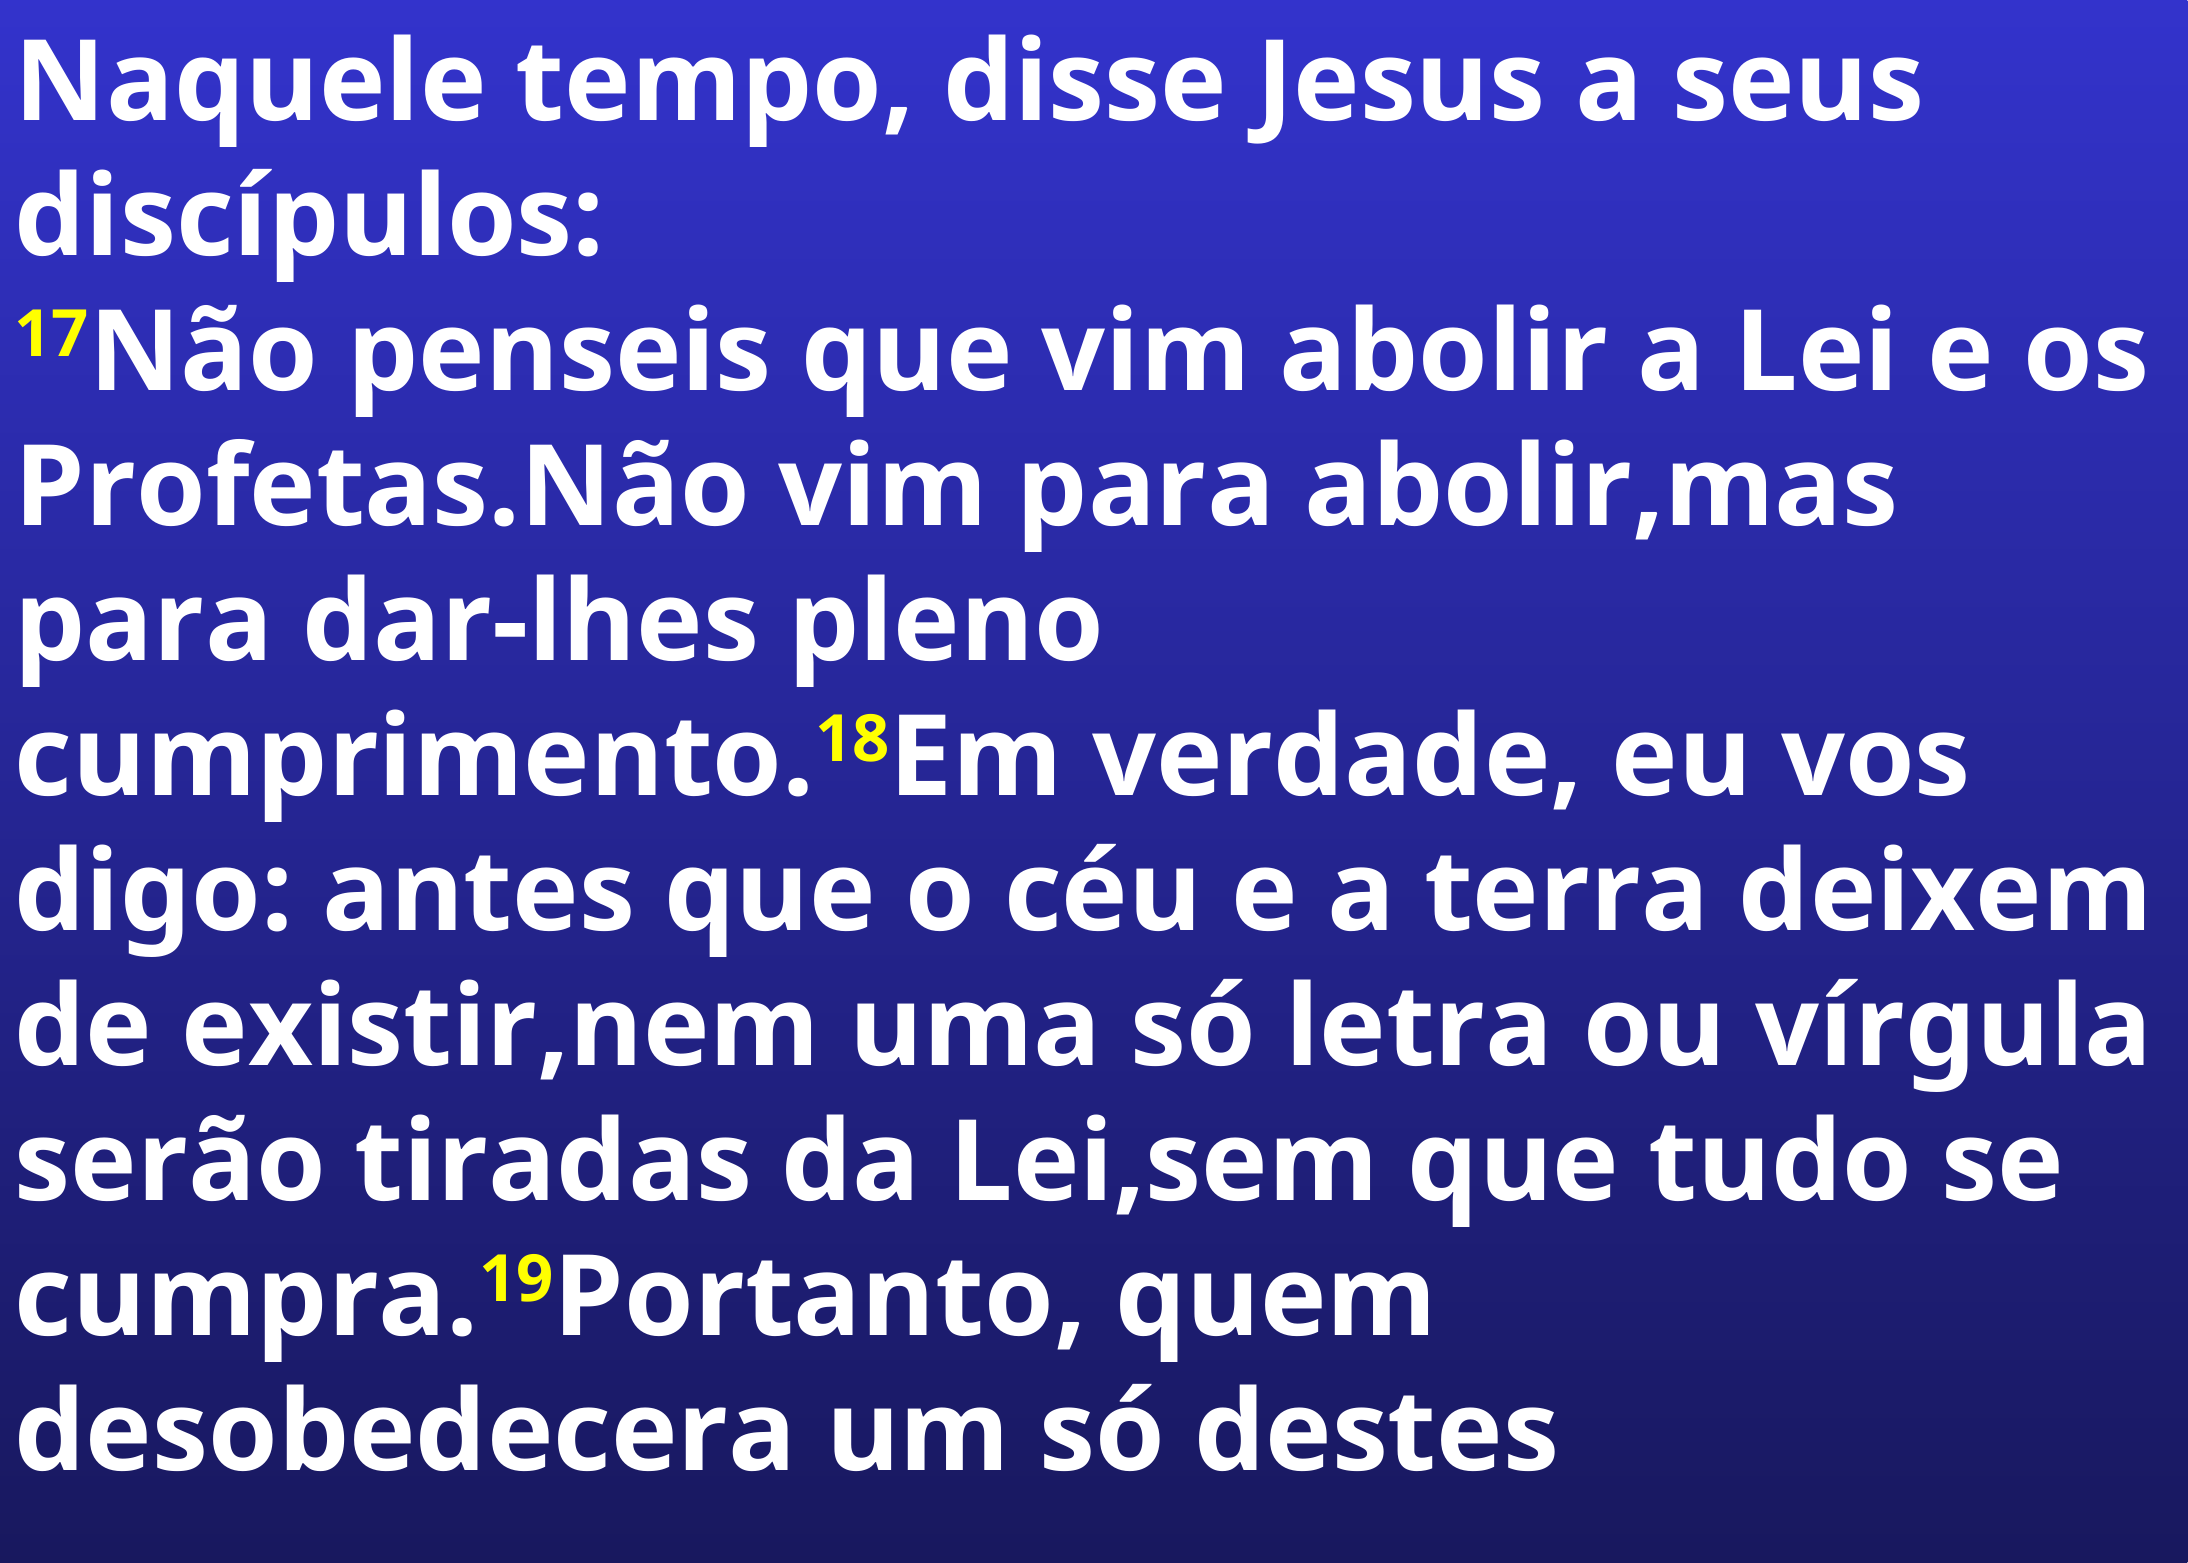

Naquele tempo, disse Jesus a seus discípulos:
17Não penseis que vim abolir a Lei e os Profetas.Não vim para abolir,mas para dar-lhes pleno cumprimento.18Em verdade, eu vos digo: antes que o céu e a terra deixem de existir,nem uma só letra ou vírgula serão tiradas da Lei,sem que tudo se cumpra.19Portanto, quem desobedecera um só destes